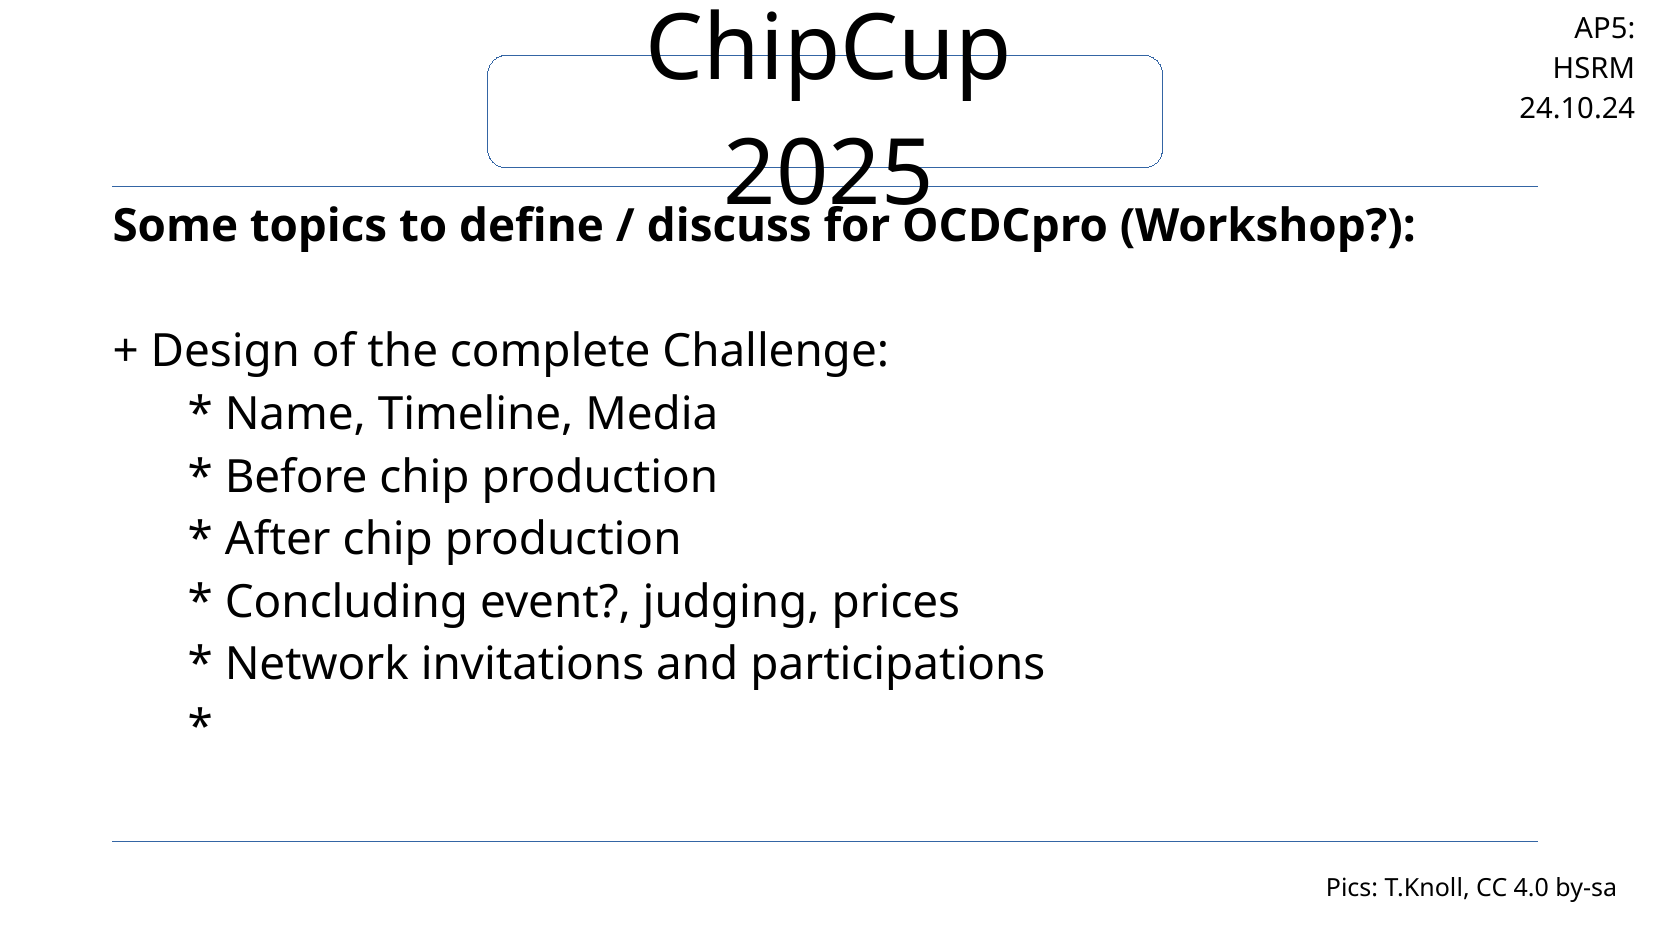

AP5:
HSRM
24.10.24
ChipCup 2025
# Some topics to define / discuss for OCDCpro (Workshop?):
+ Design of the complete Challenge:
	* Name, Timeline, Media
	* Before chip production
	* After chip production
	* Concluding event?, judging, prices
	* Network invitations and participations
	*
Pics: T.Knoll, CC 4.0 by-sa